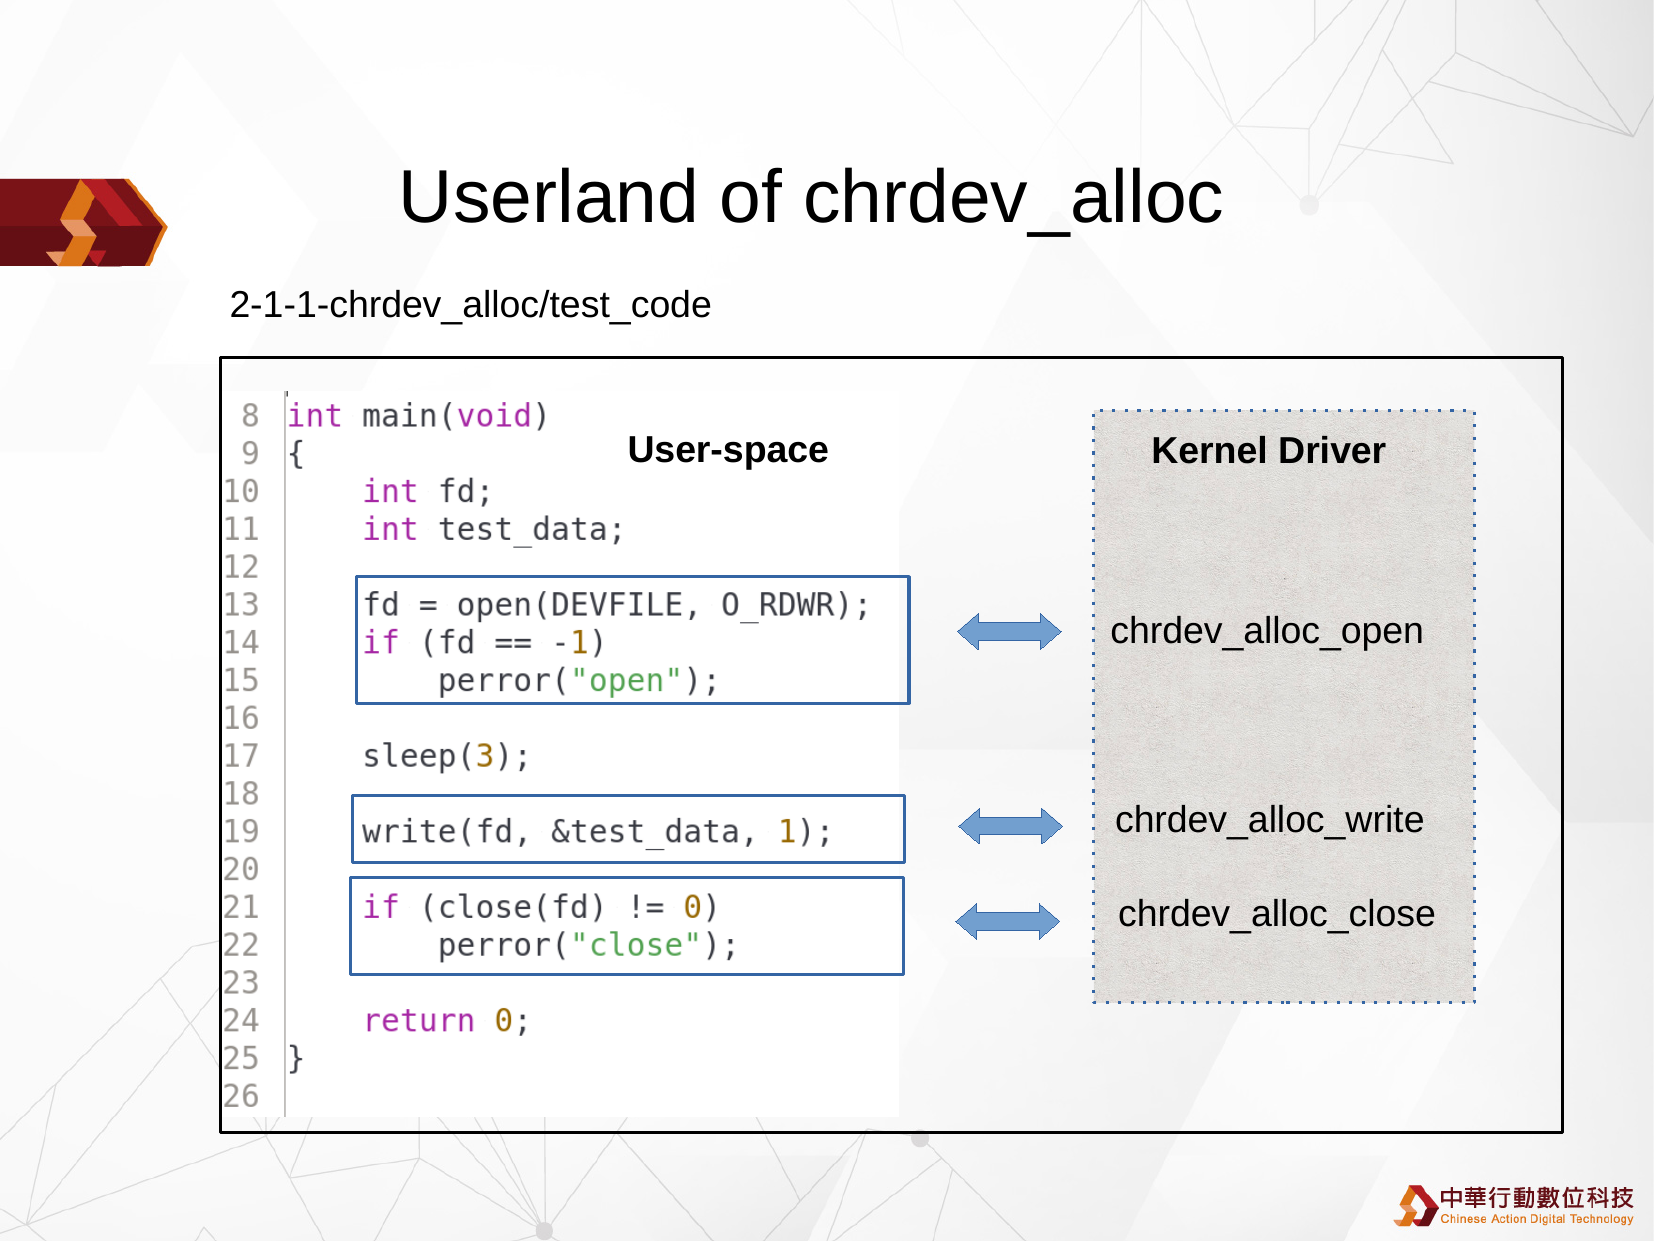

# Userland of chrdev_alloc
2-1-1-chrdev_alloc/test_code
User-space
Kernel Driver
chrdev_alloc_open
chrdev_alloc_write
chrdev_alloc_close